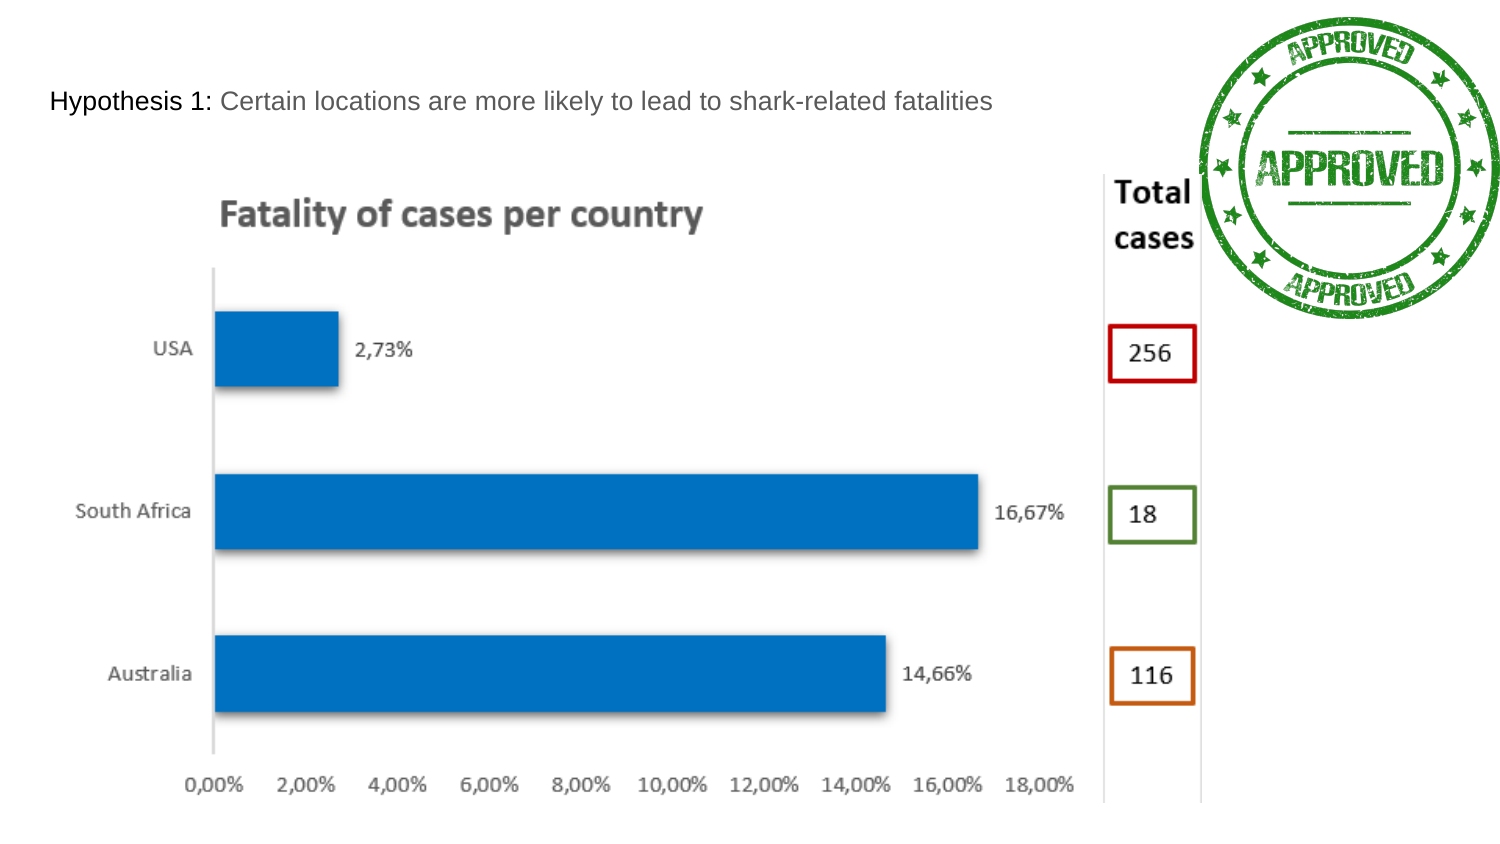

# Hypothesis 1: Certain locations are more likely to lead to shark-related fatalities